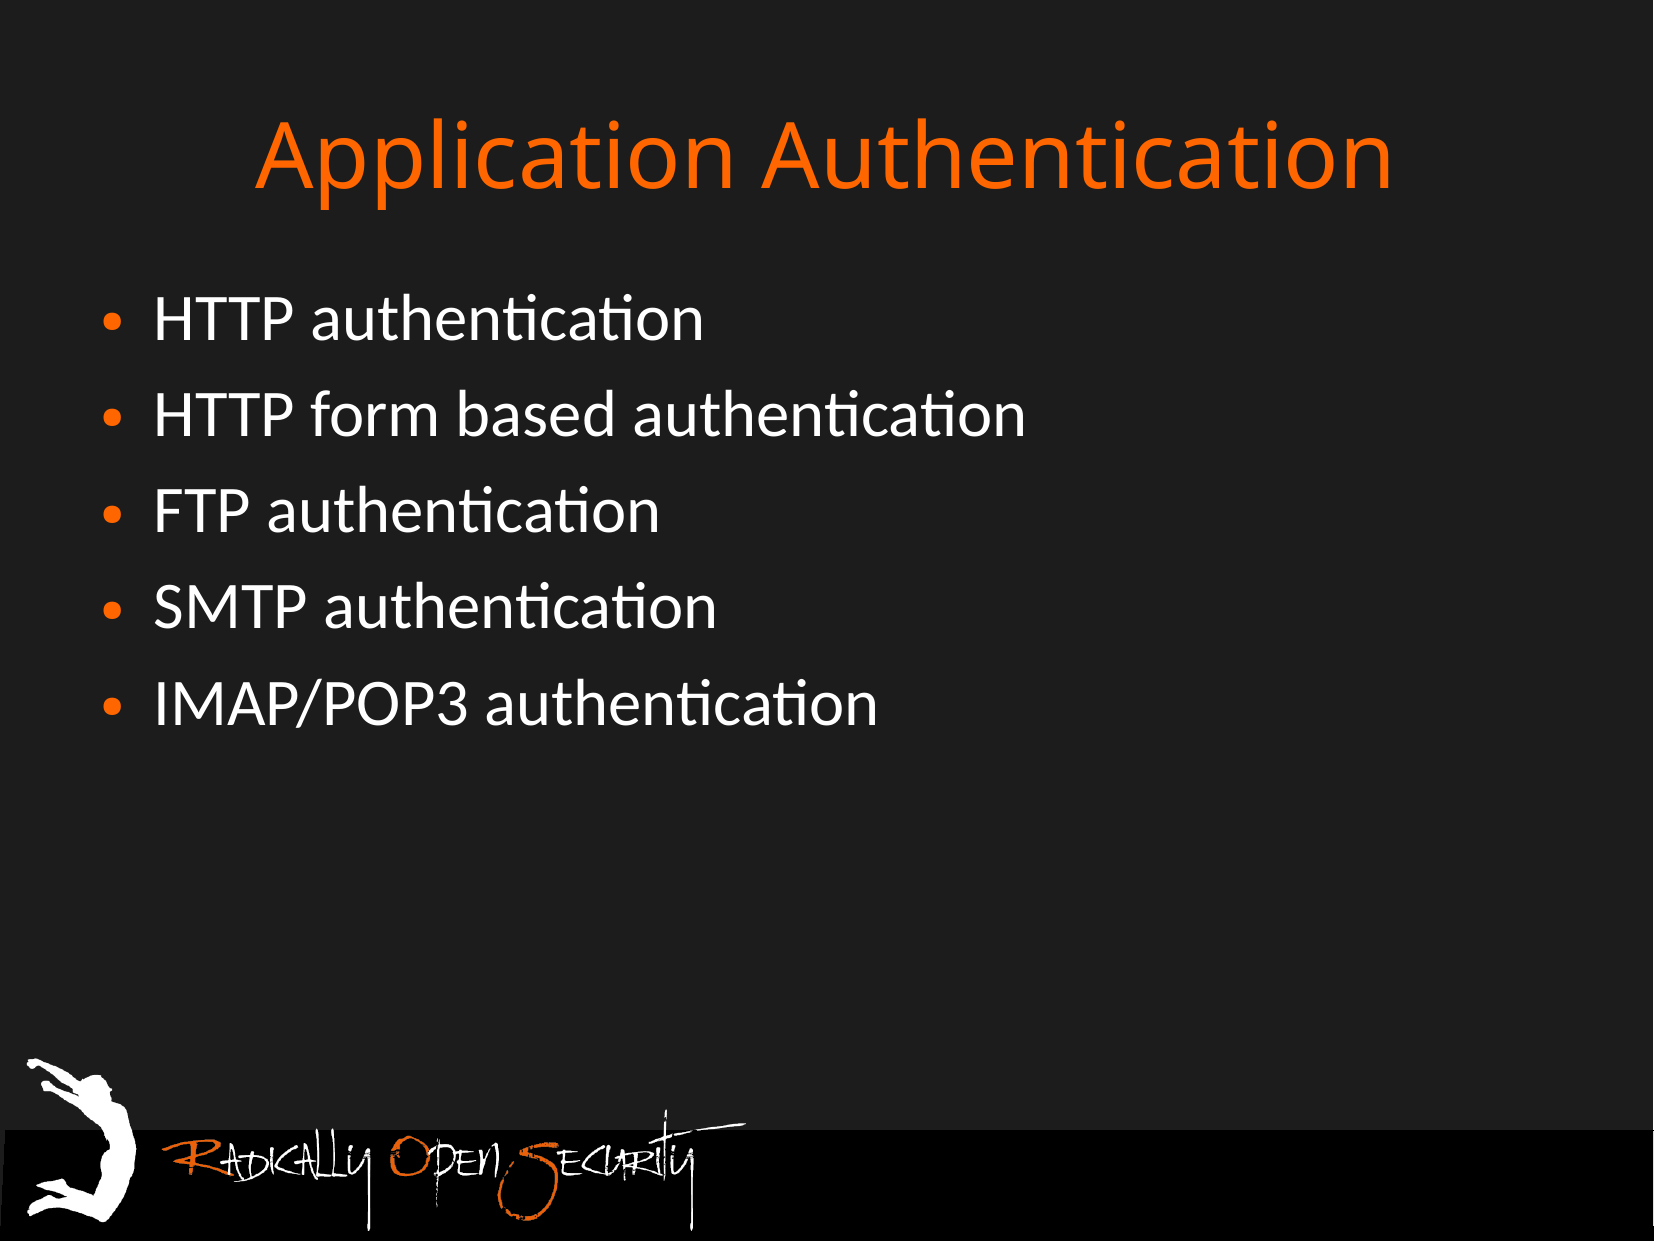

# Application Authentication
HTTP authentication
HTTP form based authentication
FTP authentication
SMTP authentication
IMAP/POP3 authentication